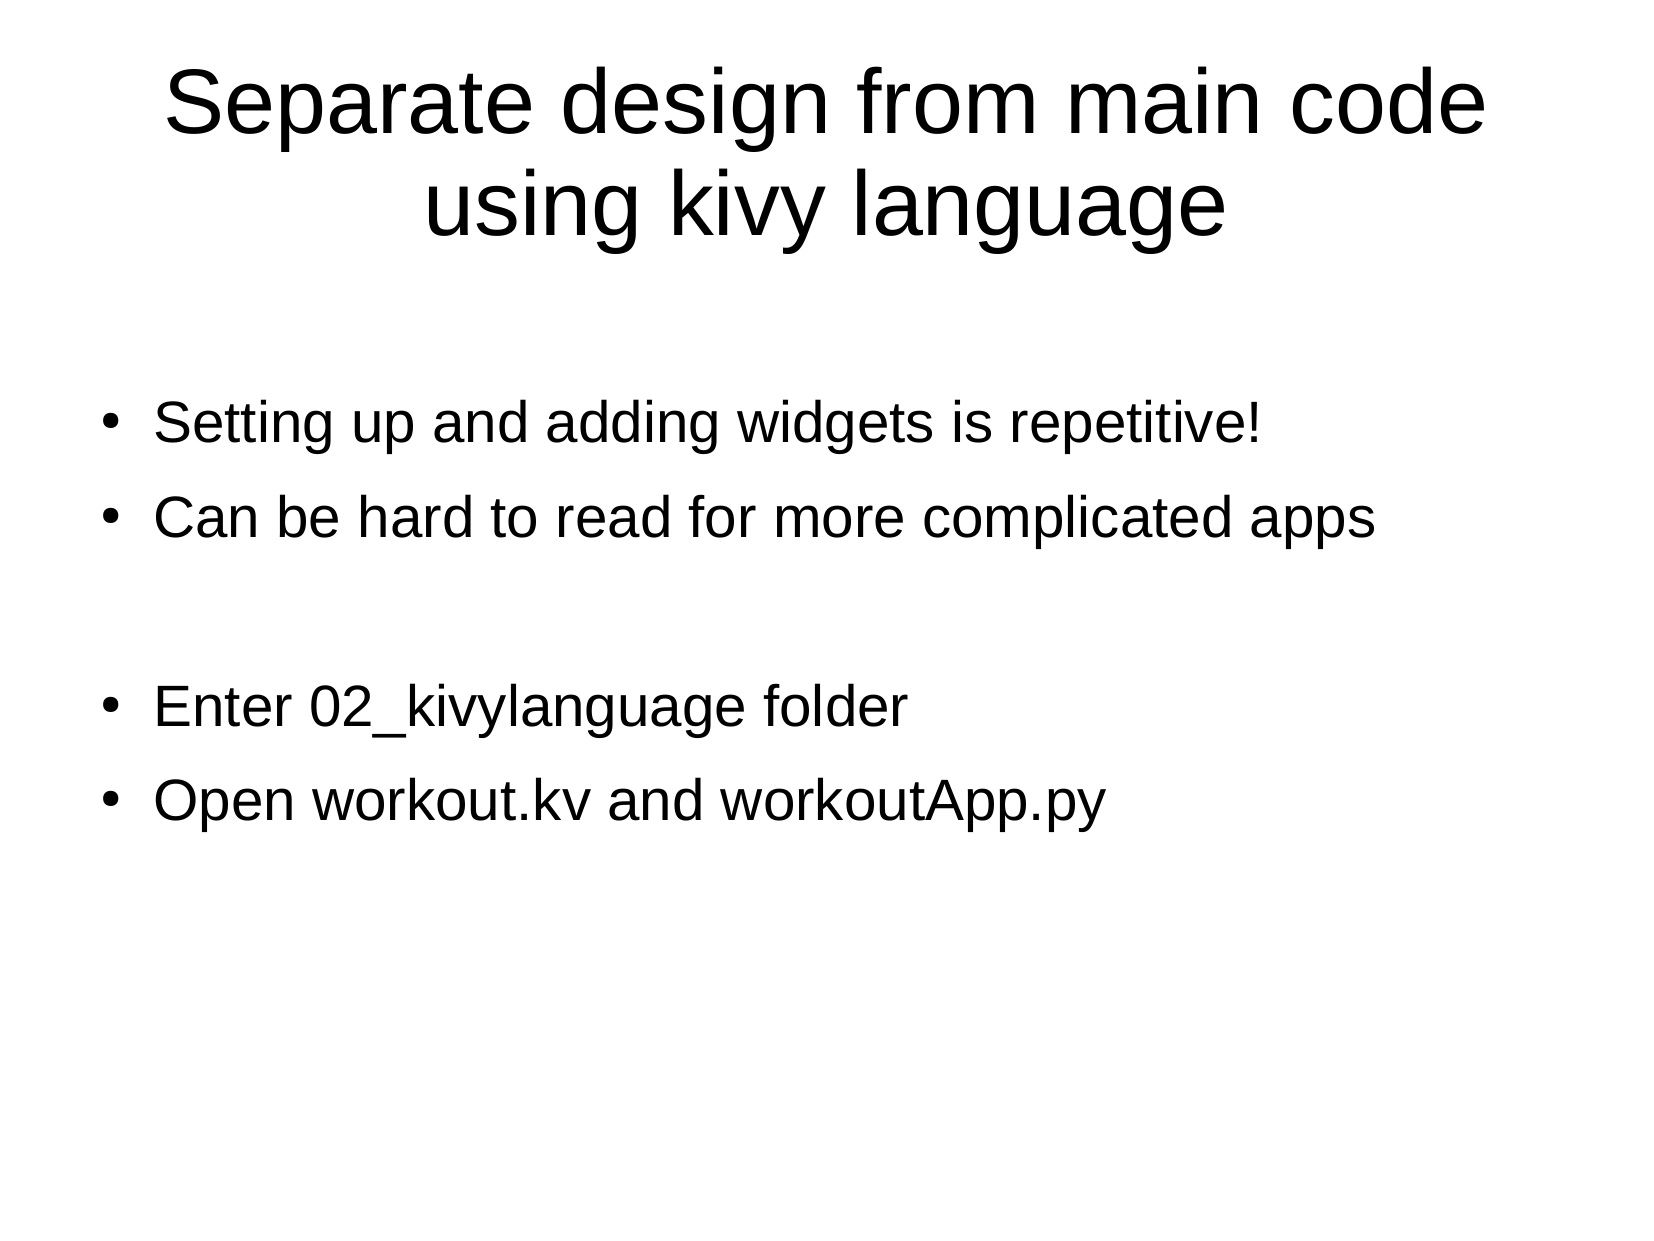

# Separate design from main code using kivy language
Setting up and adding widgets is repetitive!
Can be hard to read for more complicated apps
Enter 02_kivylanguage folder
Open workout.kv and workoutApp.py